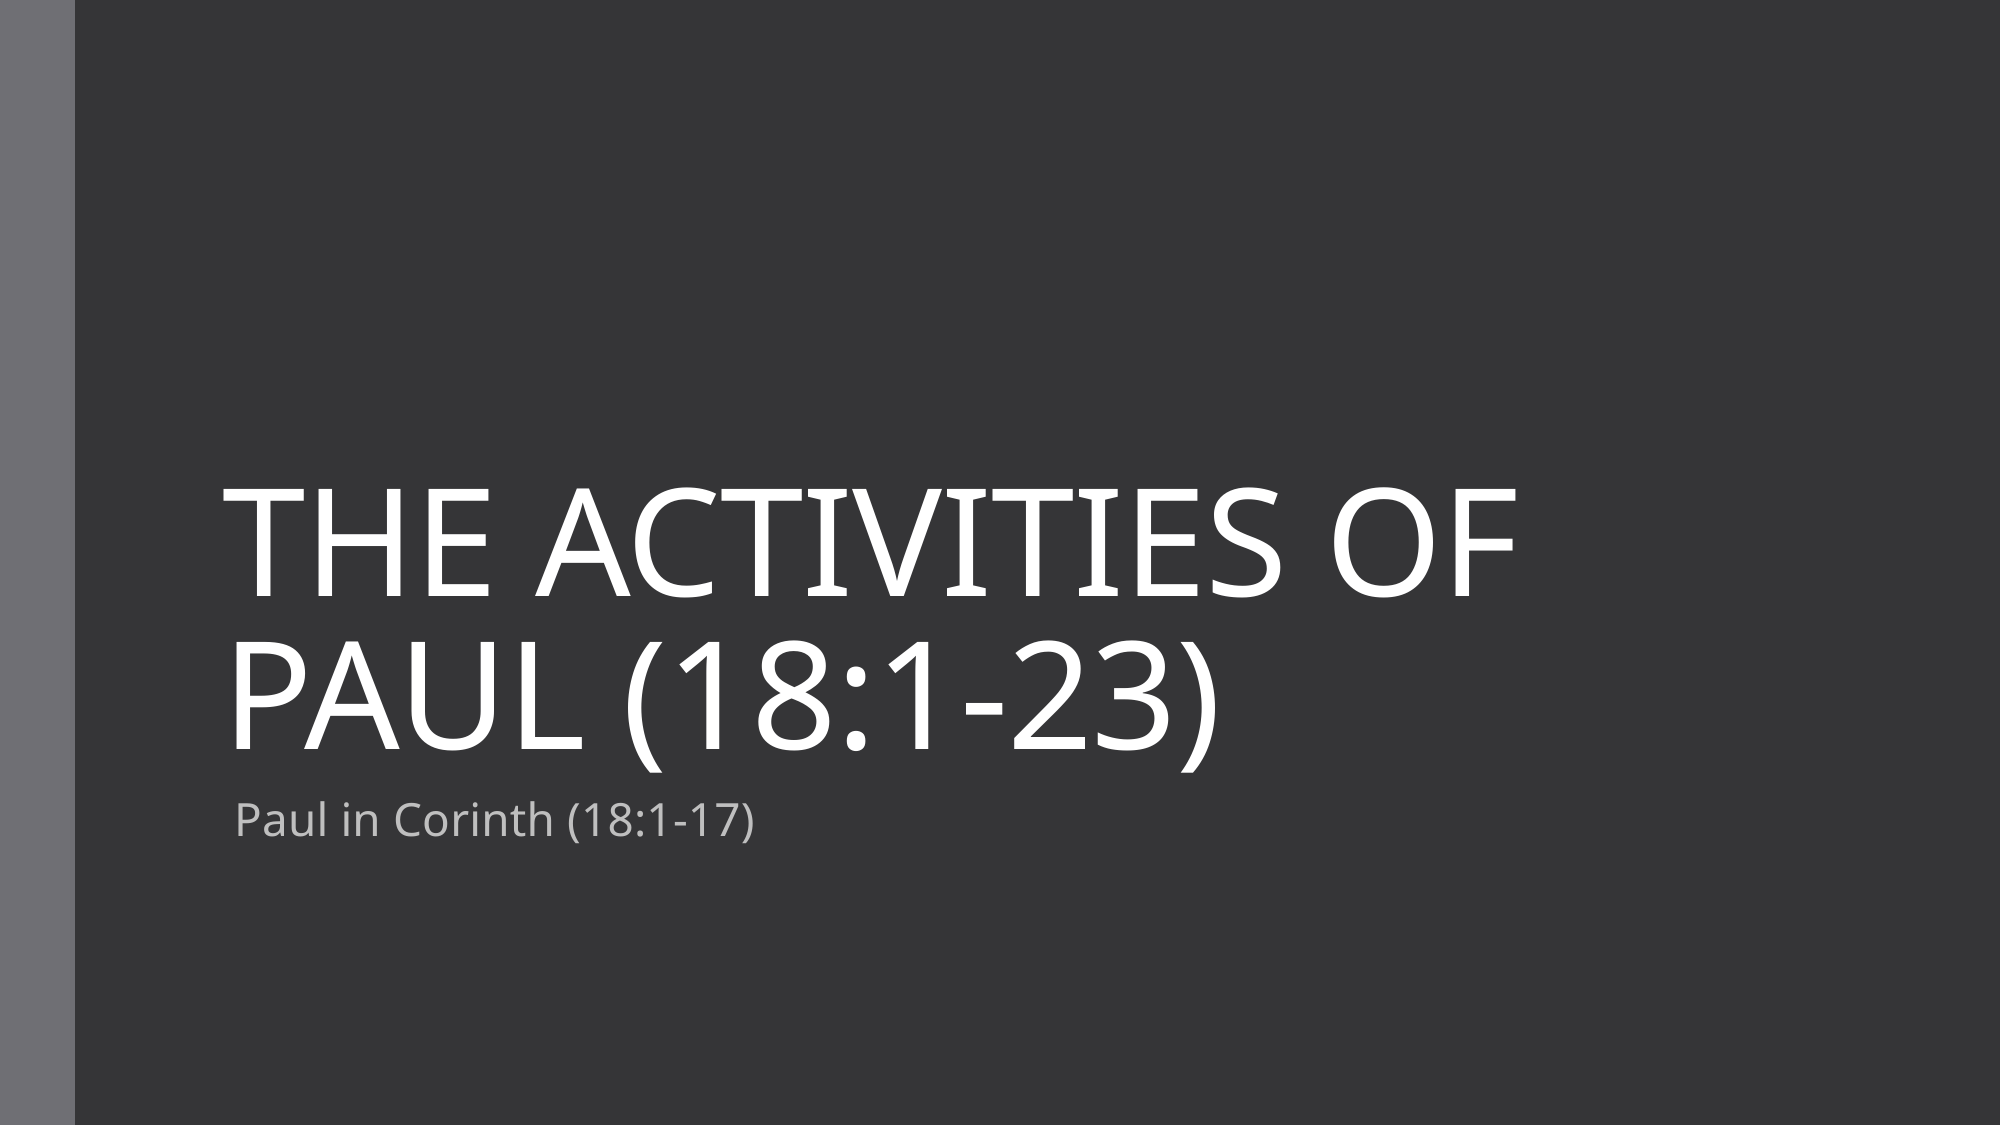

# THE ACTIVITIES OF PAUL (18:1-23)
 Paul in Corinth (18:1-17)